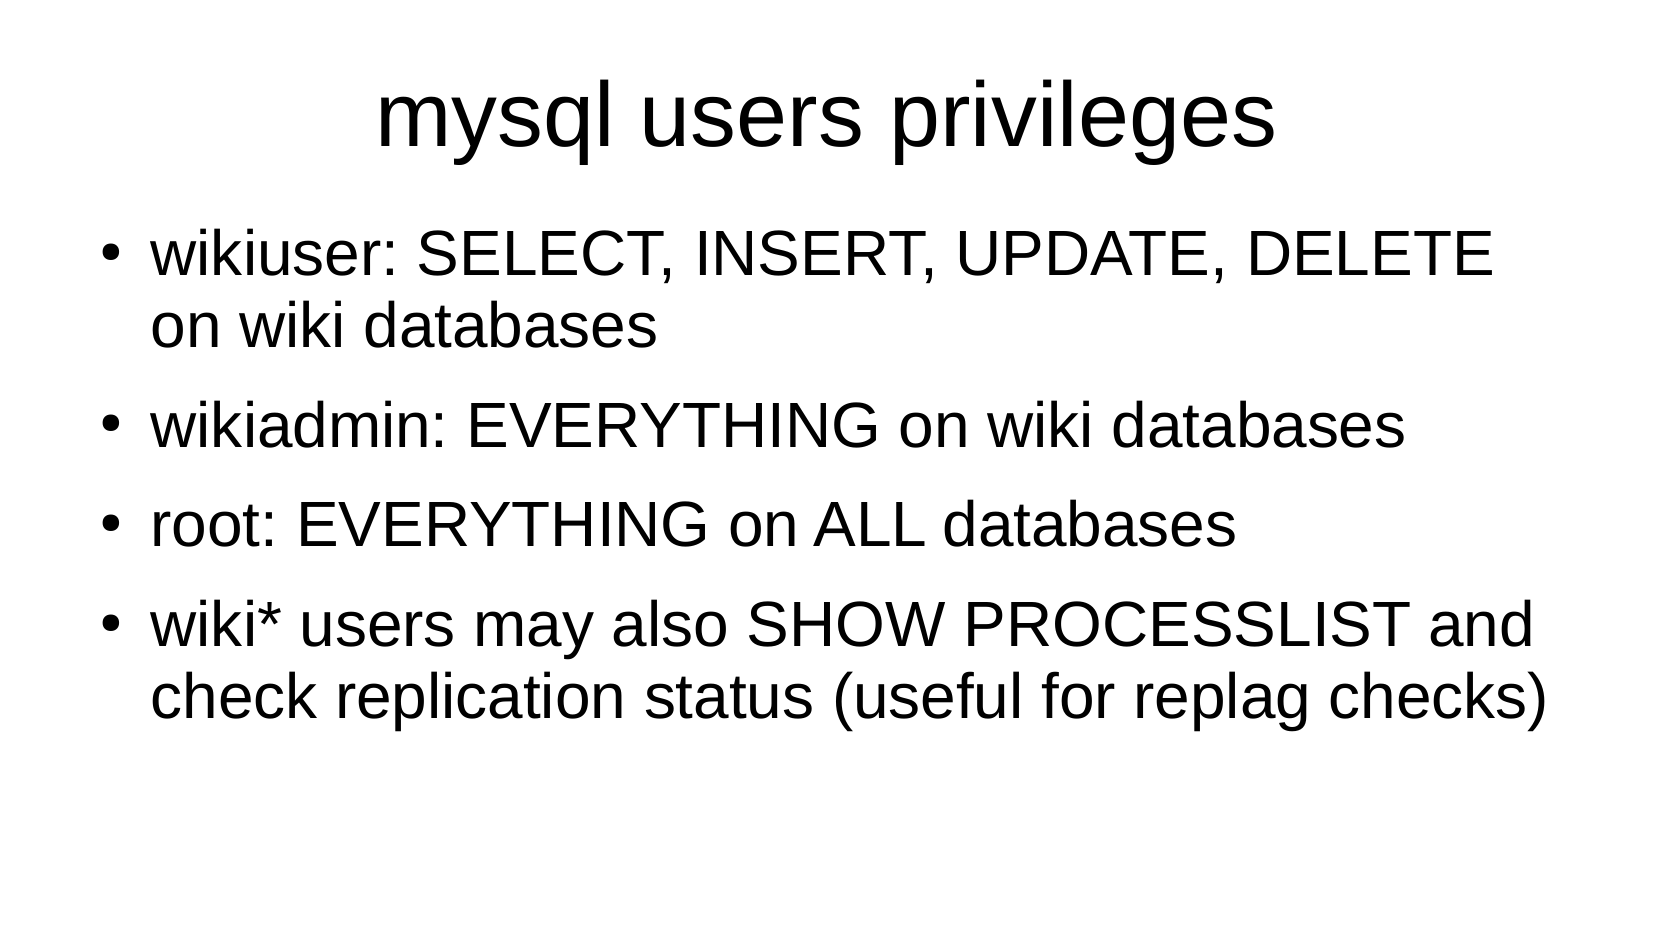

# mysql users privileges
wikiuser: SELECT, INSERT, UPDATE, DELETE on wiki databases
wikiadmin: EVERYTHING on wiki databases
root: EVERYTHING on ALL databases
wiki* users may also SHOW PROCESSLIST and check replication status (useful for replag checks)